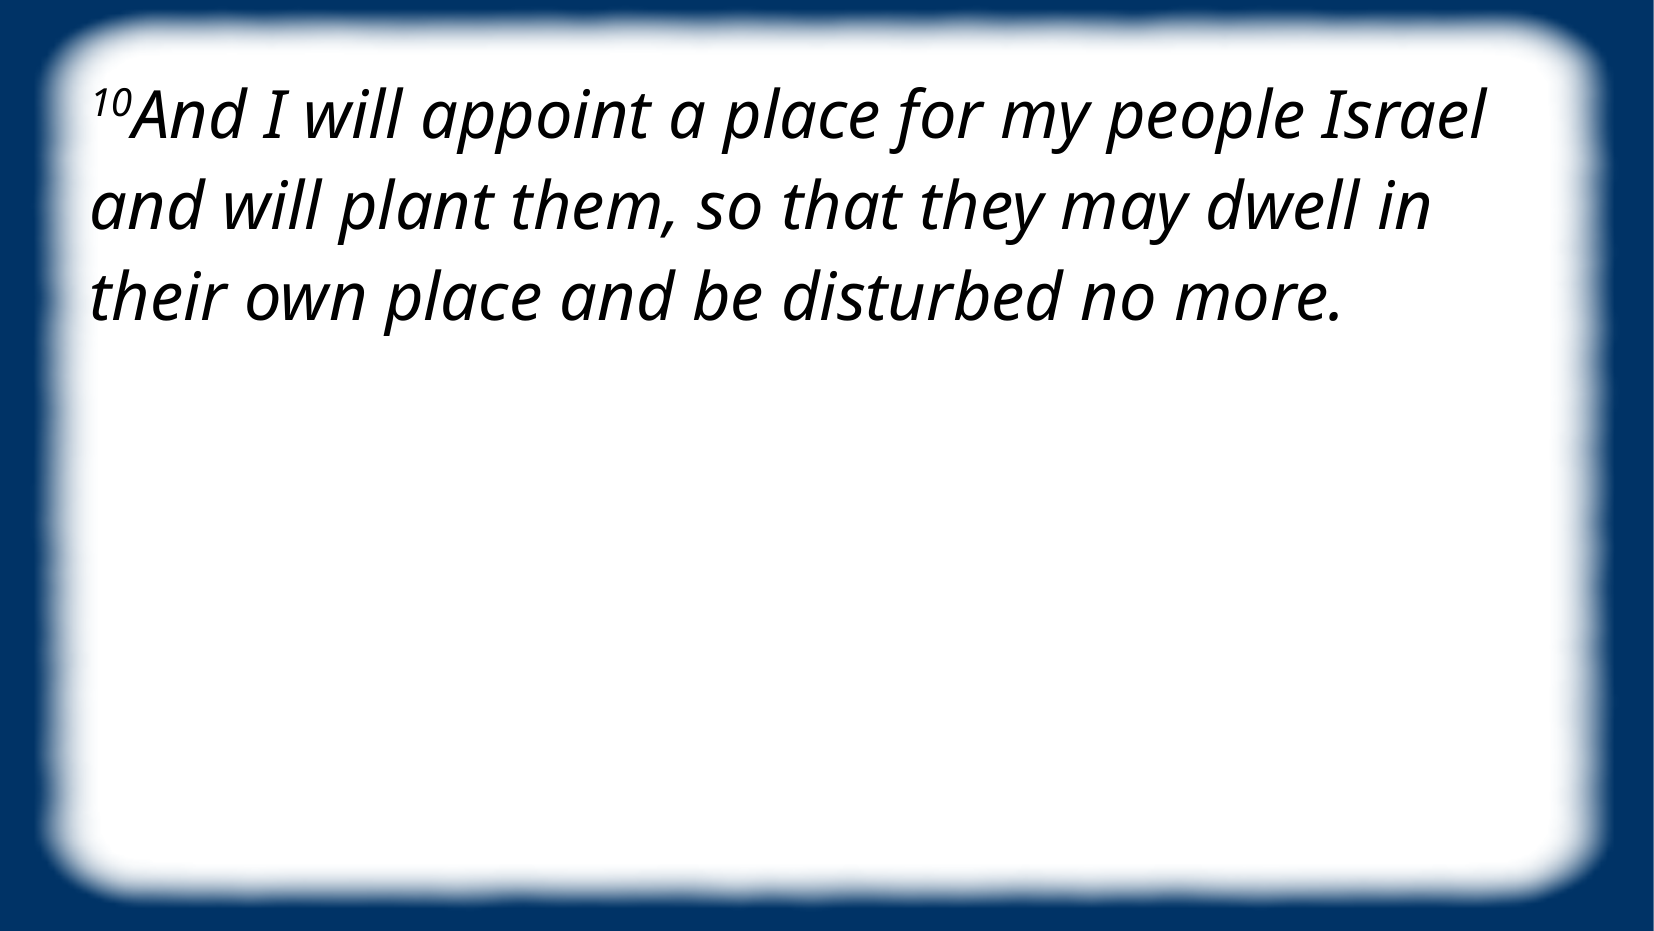

10And I will appoint a place for my people Israel and will plant them, so that they may dwell in their own place and be disturbed no more.